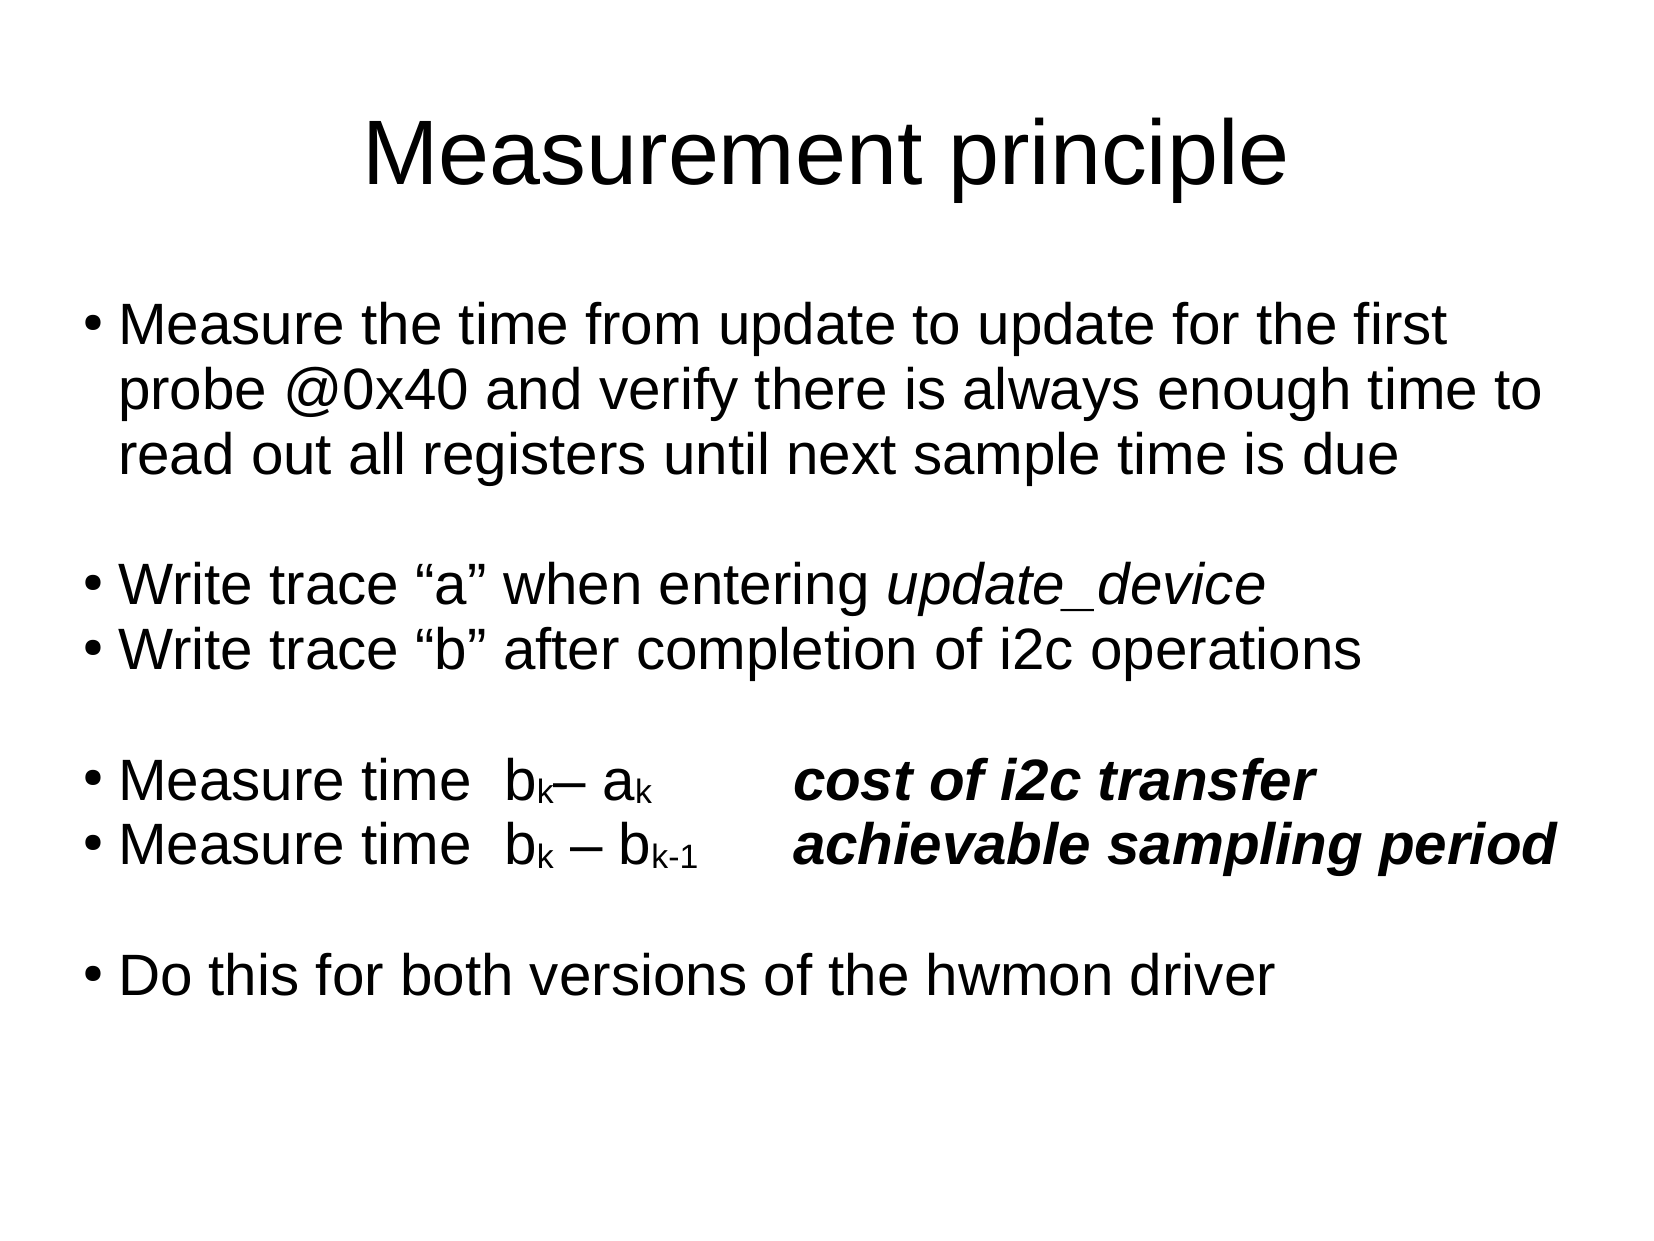

# Measurement principle
Measure the time from update to update for the first probe @0x40 and verify there is always enough time to read out all registers until next sample time is due
Write trace “a” when entering update_device
Write trace “b” after completion of i2c operations
Measure time bk– ak		cost of i2c transfer
Measure time bk – bk-1		achievable sampling period
Do this for both versions of the hwmon driver